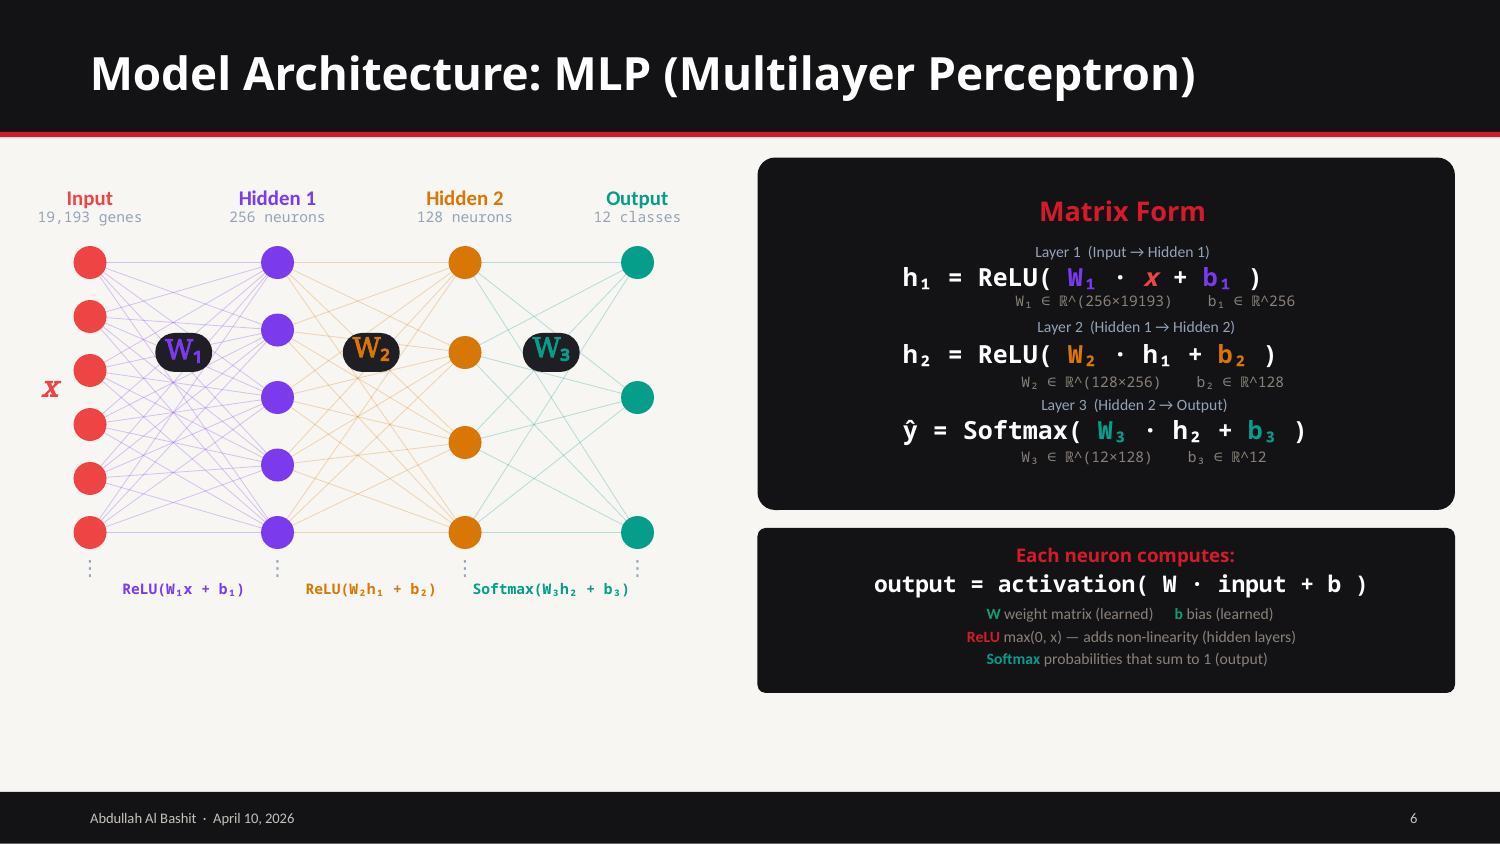

Model Architecture: MLP (Multilayer Perceptron)
Input
Hidden 1
Hidden 2
Output
Matrix Form
19,193 genes
256 neurons
128 neurons
12 classes
Layer 1 (Input → Hidden 1)
h₁ = ReLU( W₁ · x + b₁ )
W₁ ∈ ℝ^(256×19193) b₁ ∈ ℝ^256
Layer 2 (Hidden 1 → Hidden 2)
W₂
W₃
W₁
h₂ = ReLU( W₂ · h₁ + b₂ )
x
W₂ ∈ ℝ^(128×256) b₂ ∈ ℝ^128
Layer 3 (Hidden 2 → Output)
ŷ = Softmax( W₃ · h₂ + b₃ )
W₃ ∈ ℝ^(12×128) b₃ ∈ ℝ^12
Each neuron computes:
⋮
⋮
⋮
⋮
output = activation( W · input + b )
ReLU(W₁x + b₁)
ReLU(W₂h₁ + b₂)
Softmax(W₃h₂ + b₃)
W weight matrix (learned) b bias (learned)
ReLU max(0, x) — adds non-linearity (hidden layers)
Softmax probabilities that sum to 1 (output)
Abdullah Al Bashit · April 10, 2026
6